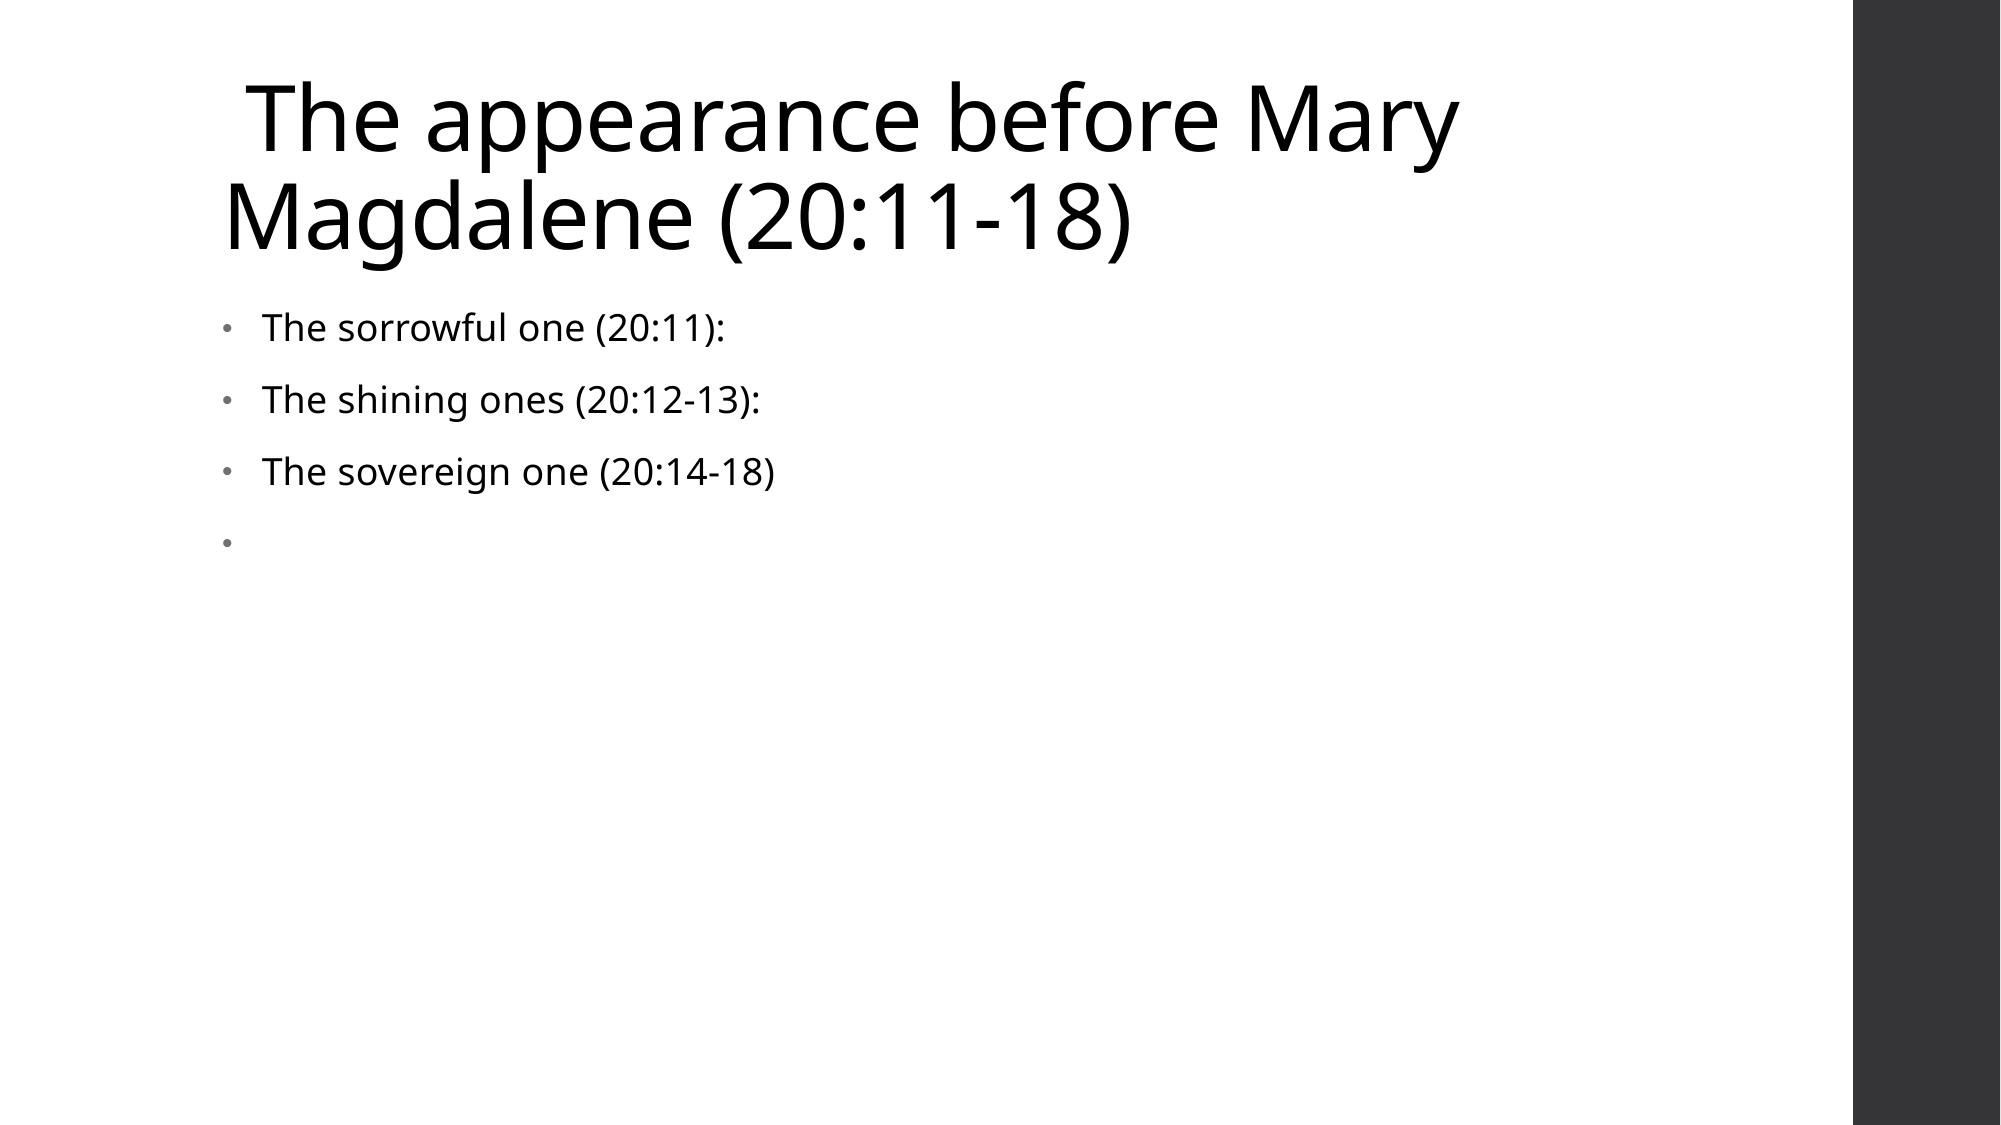

# The appearance before Mary Magdalene (20:11-18)
 The sorrowful one (20:11):
 The shining ones (20:12-13):
 The sovereign one (20:14-18)